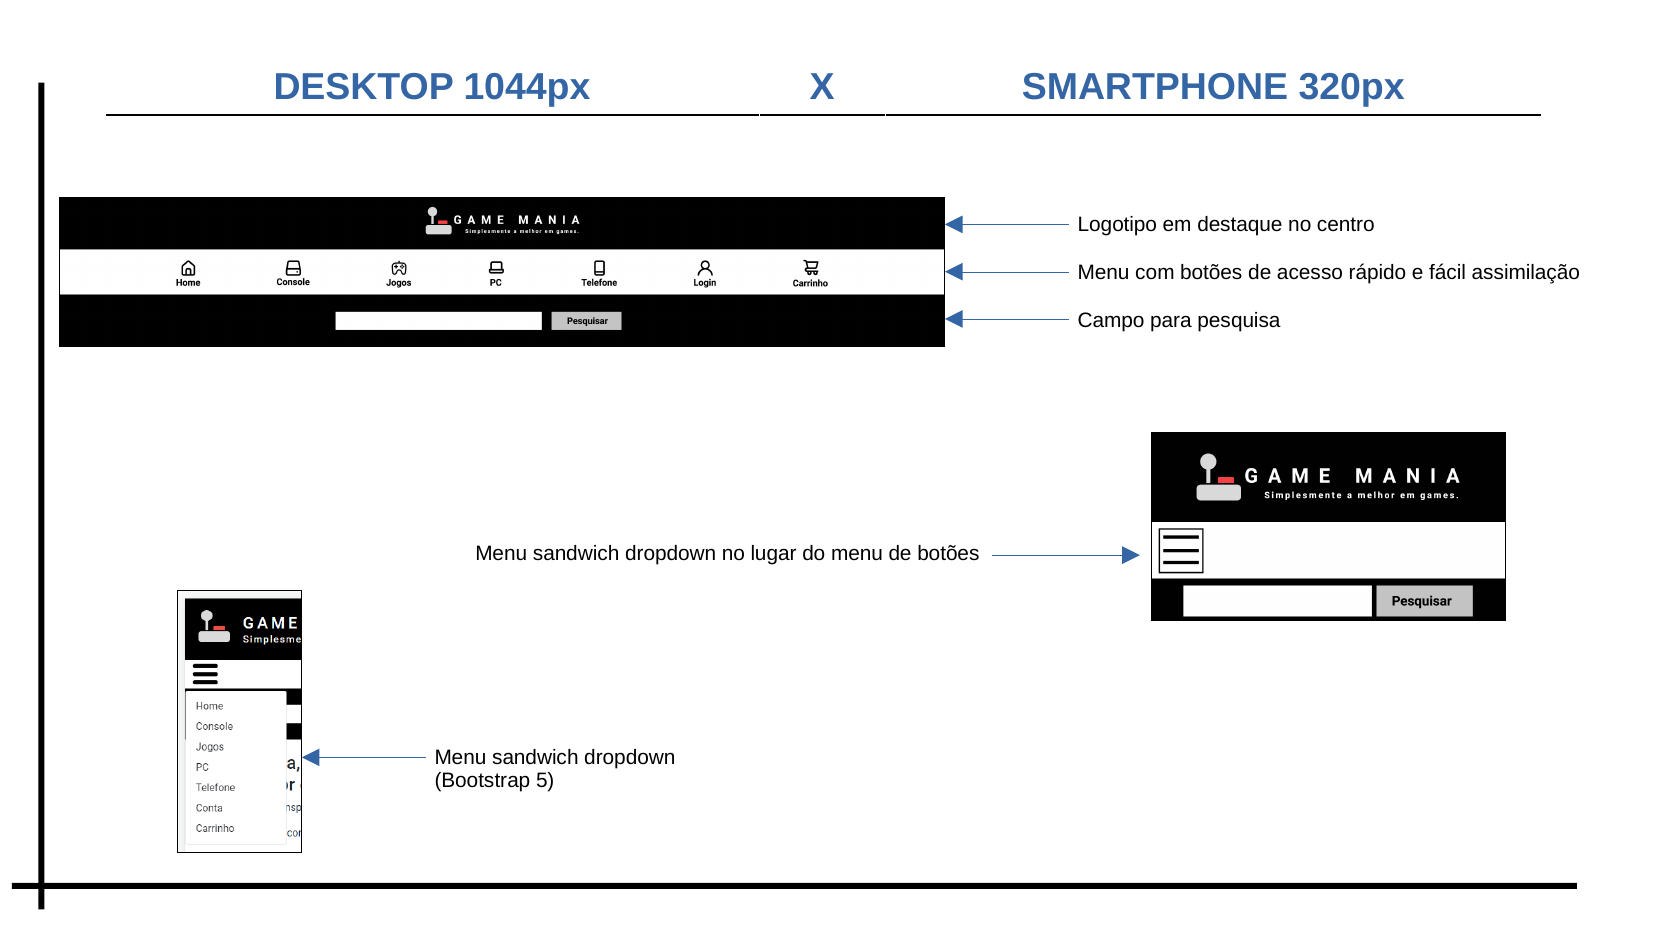

| DESKTOP 1044px | X | SMARTPHONE 320px |
| --- | --- | --- |
Logotipo em destaque no centro
Menu com botões de acesso rápido e fácil assimilação
Campo para pesquisa
Menu sandwich dropdown no lugar do menu de botões
Menu sandwich dropdown (Bootstrap 5)